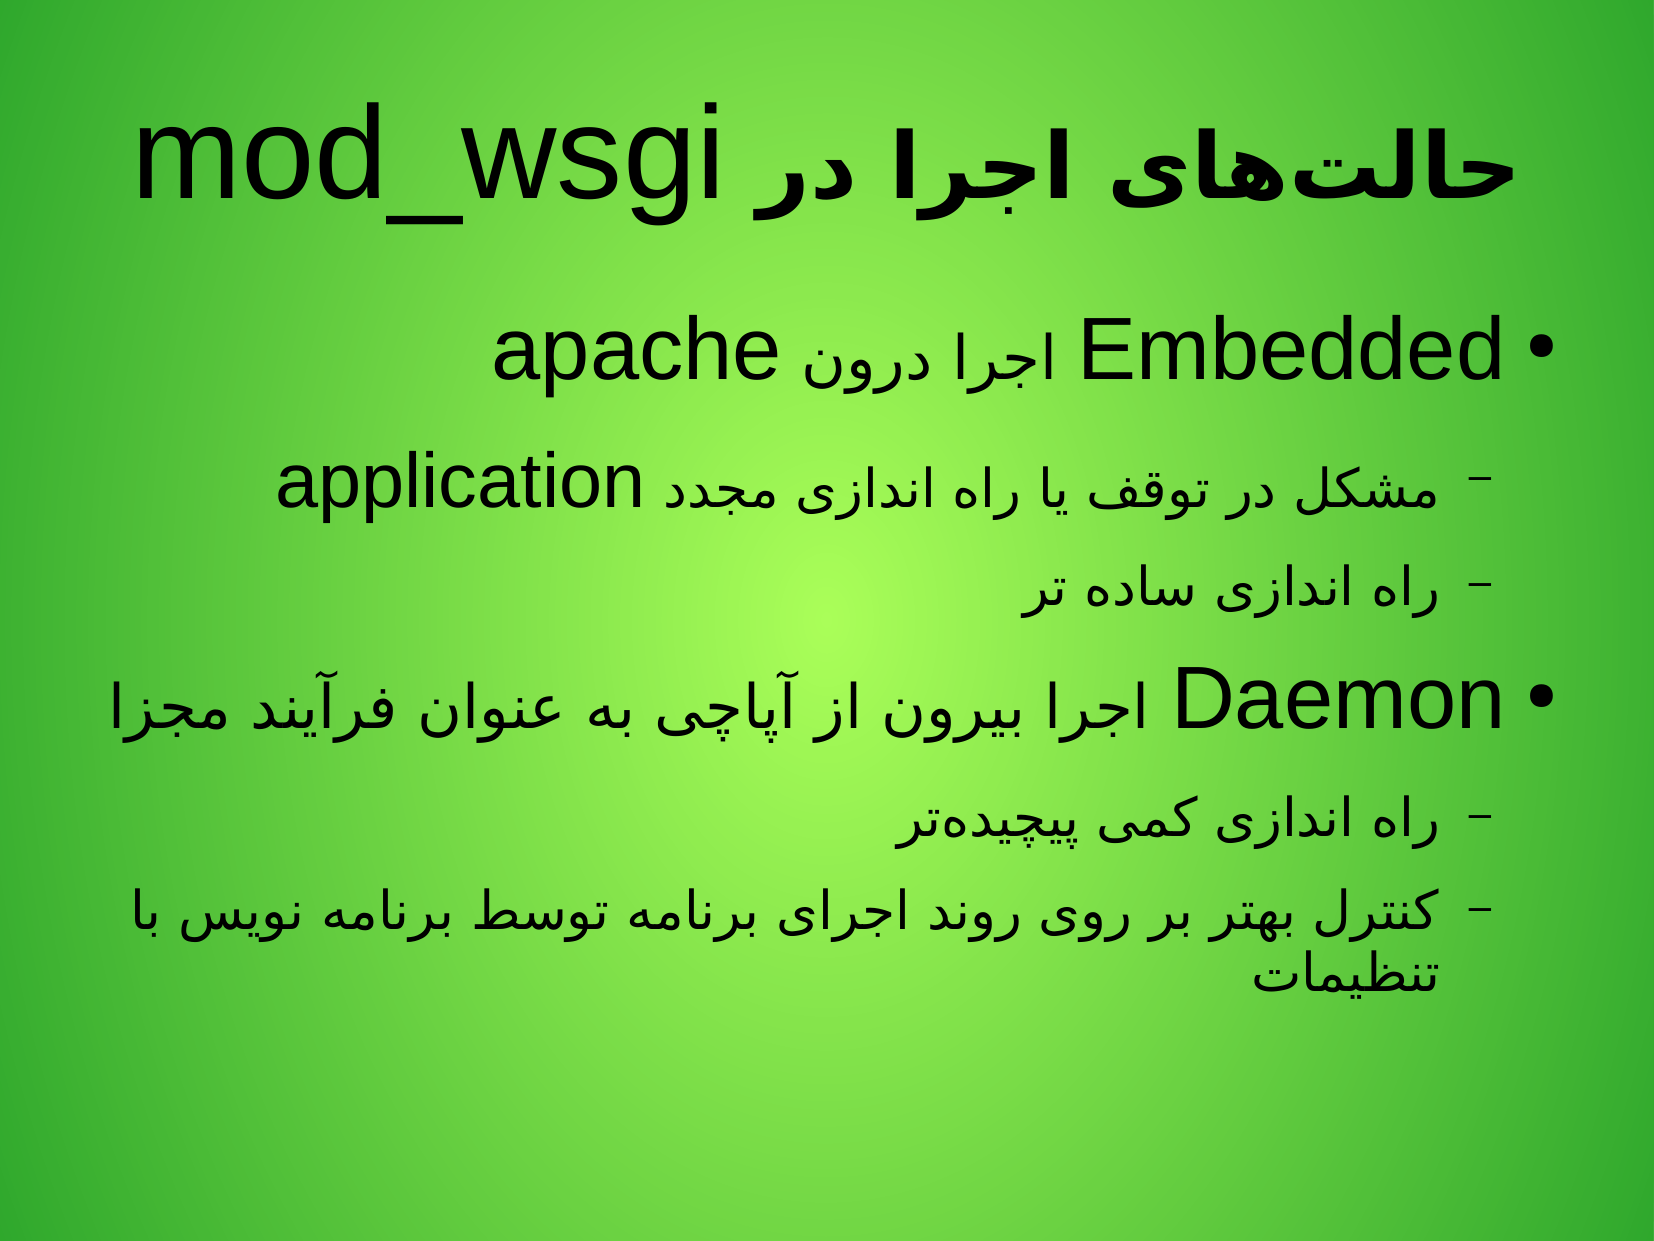

# حالت‌های اجرا در mod_wsgi
Embedded اجرا درون apache
مشکل در توقف یا راه اندازی مجدد application
راه اندازی ساده تر
Daemon اجرا بیرون از آپاچی به عنوان فرآیند مجزا
راه اندازی کمی پیچیده‌تر
کنترل بهتر بر روی روند اجرای برنامه توسط برنامه نویس با تنظیمات